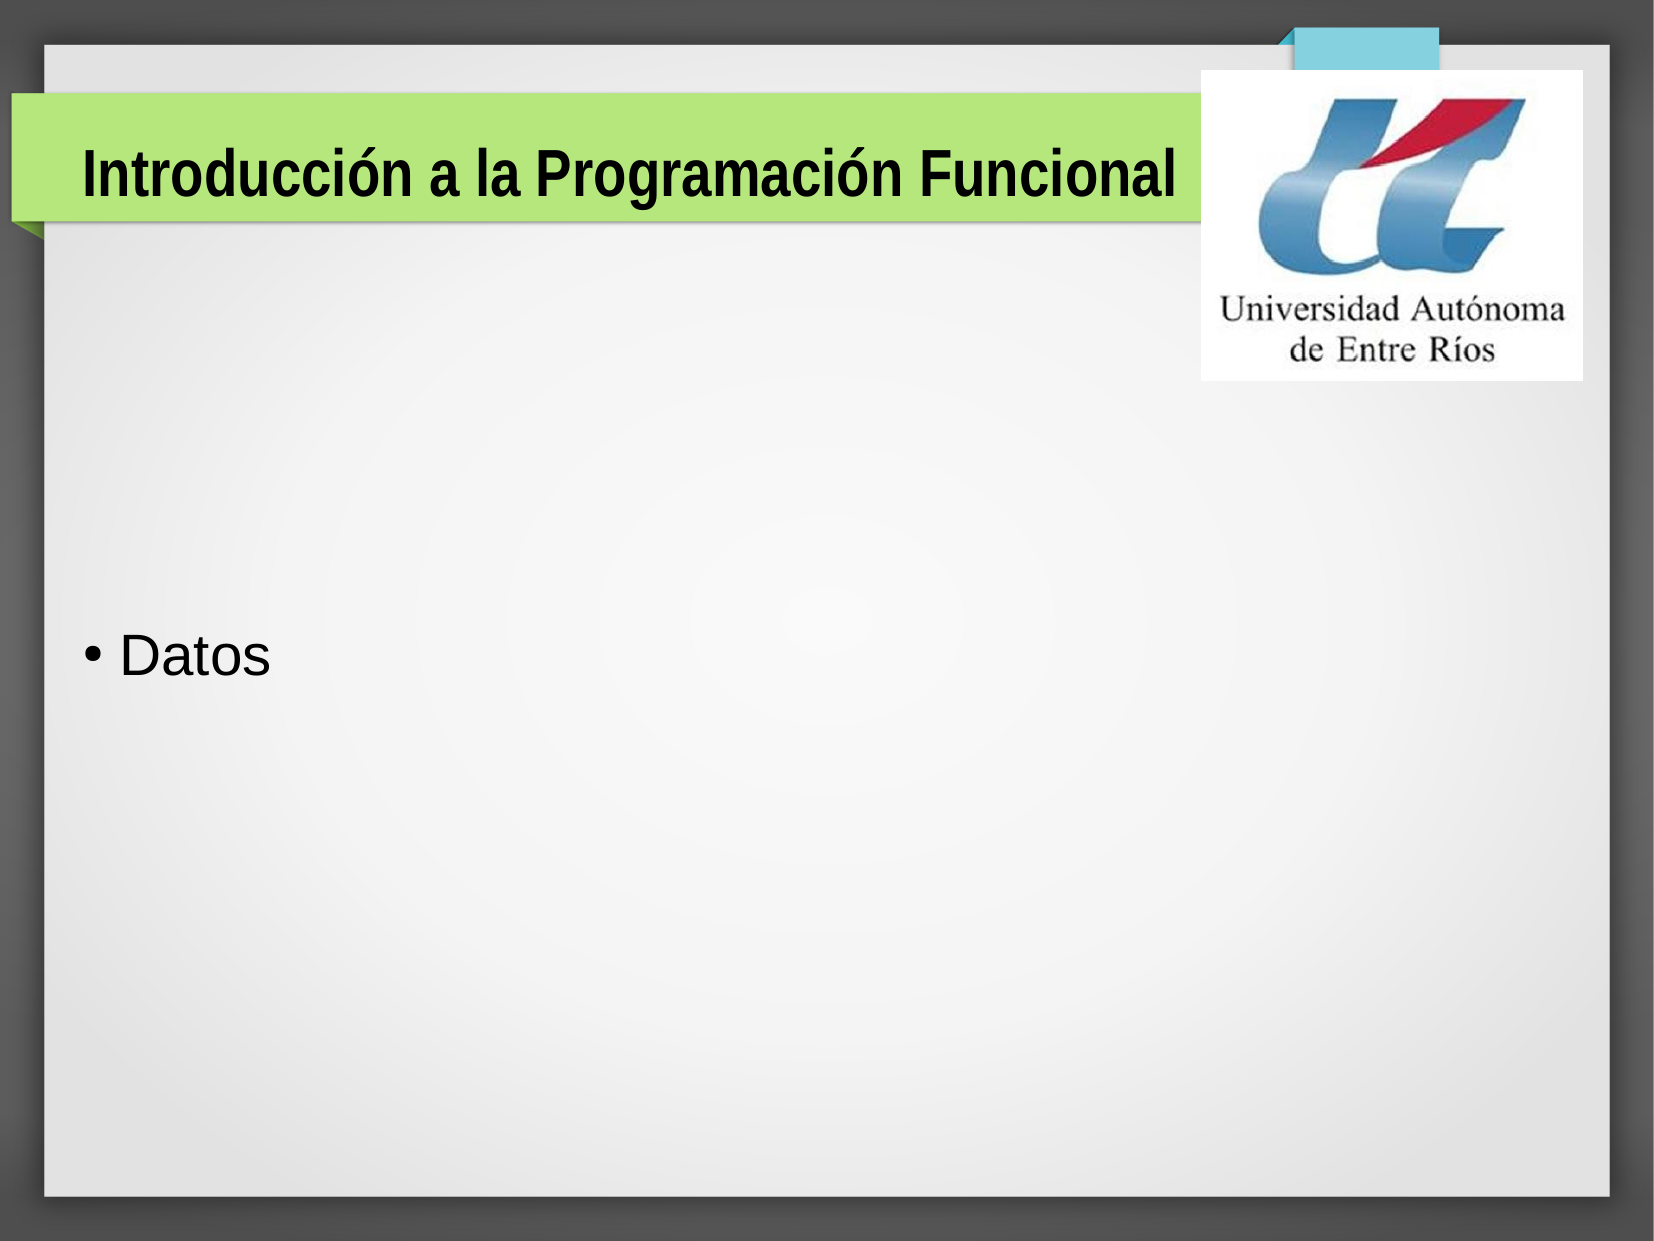

# Introducción a la Programación Funcional
 Datos